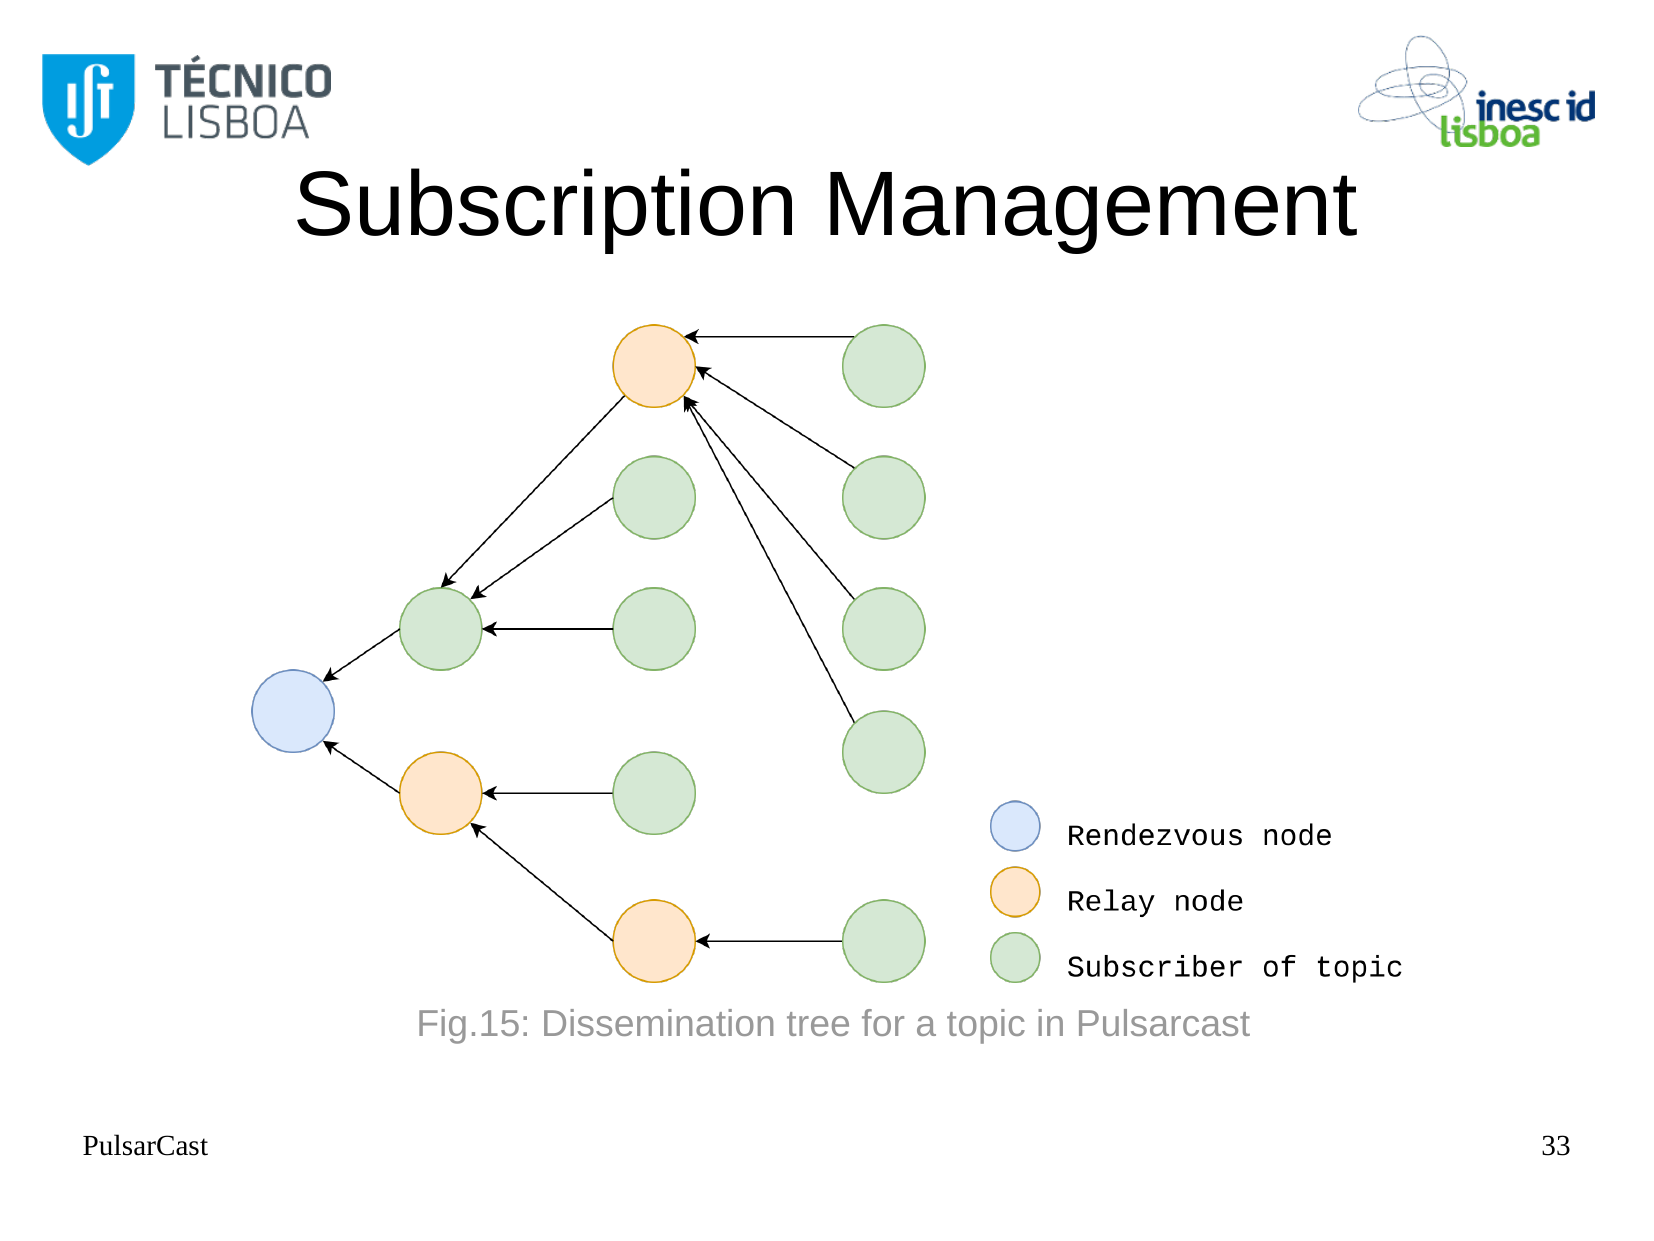

# Subscription Management
Fig.15: Dissemination tree for a topic in Pulsarcast
PulsarCast
33